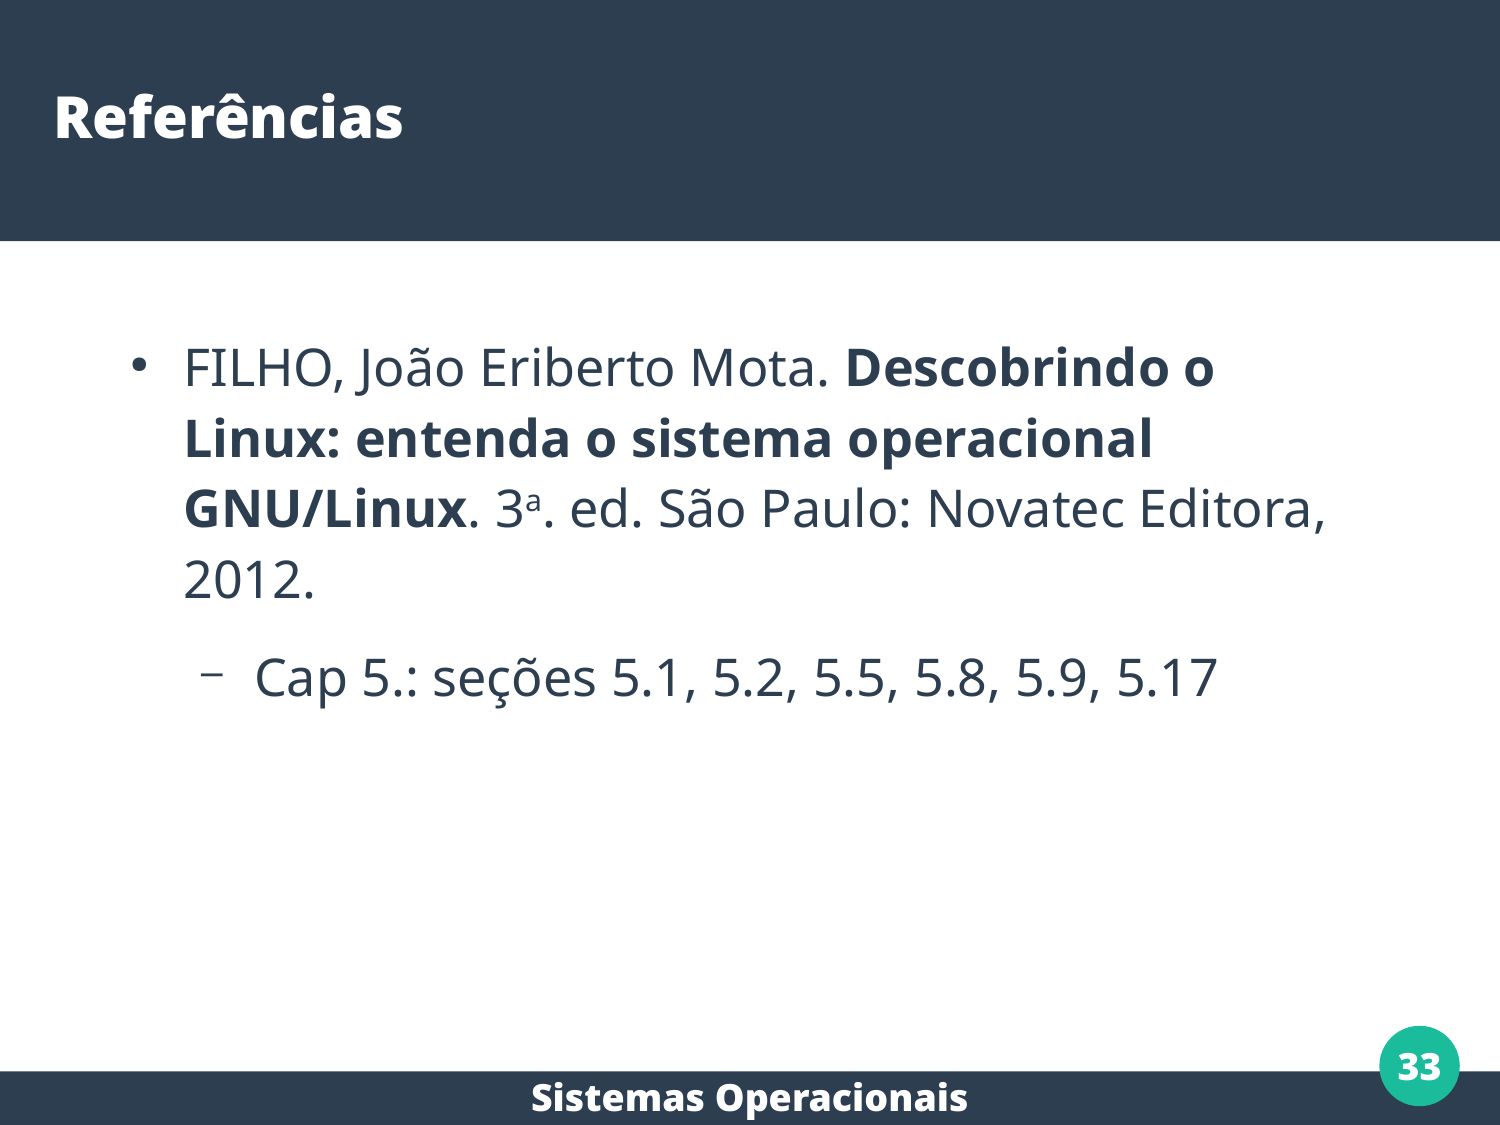

# Referências
FILHO, João Eriberto Mota. Descobrindo o Linux: entenda o sistema operacional GNU/Linux. 3a. ed. São Paulo: Novatec Editora, 2012.
Cap 5.: seções 5.1, 5.2, 5.5, 5.8, 5.9, 5.17
33
Sistemas Operacionais